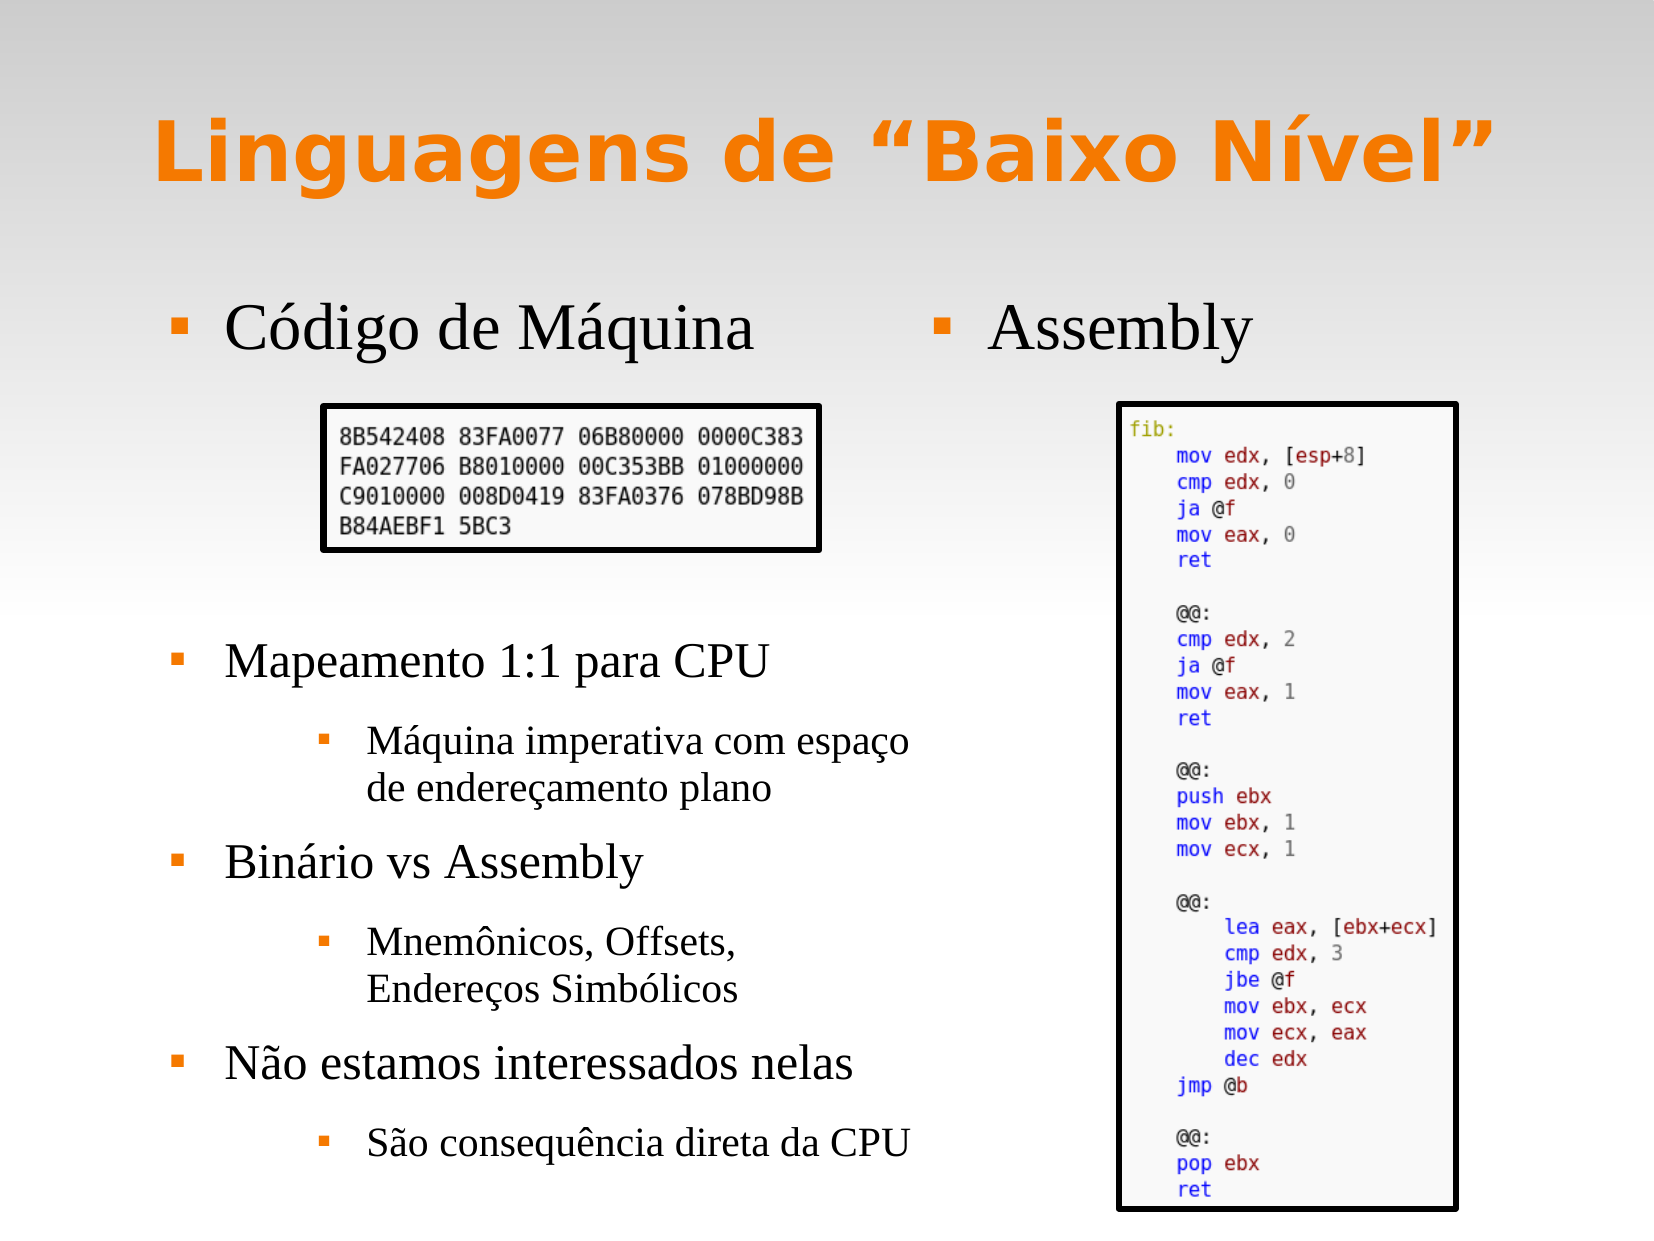

# Linguagens de “Baixo Nível”
Código de Máquina
Assembly
Mapeamento 1:1 para CPU
Máquina imperativa com espaço de endereçamento plano
Binário vs Assembly
Mnemônicos, Offsets, Endereços Simbólicos
Não estamos interessados nelas
São consequência direta da CPU